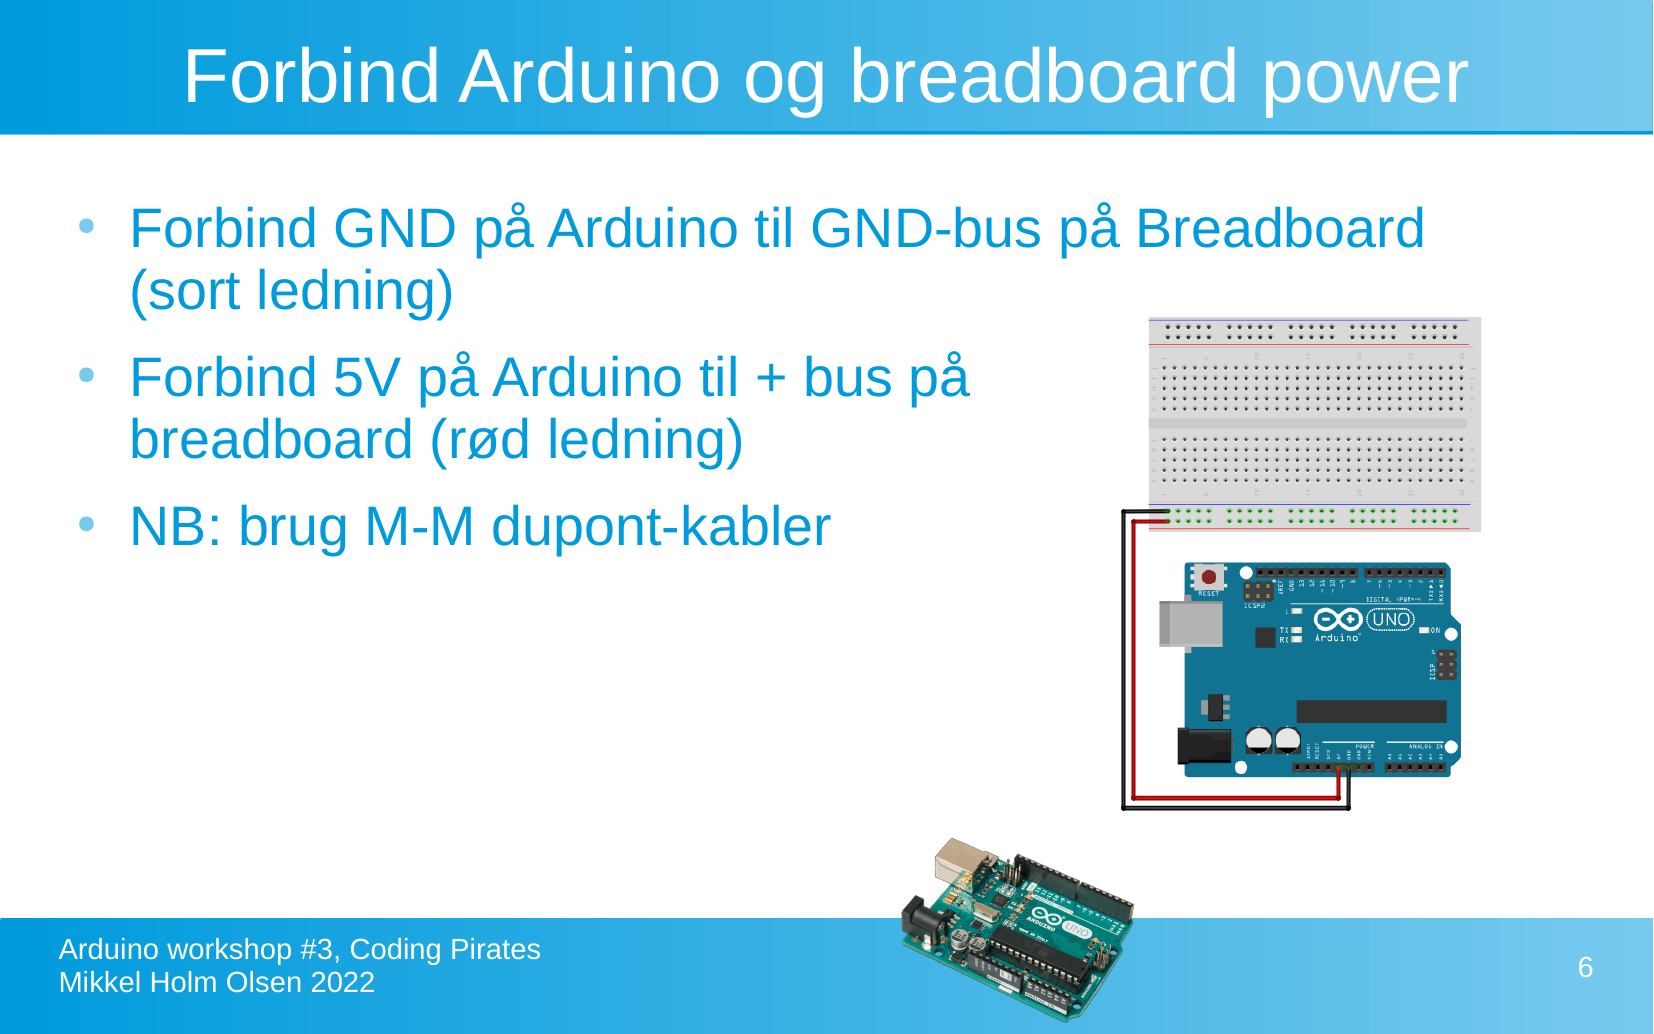

# Forbind Arduino og breadboard power
Forbind GND på Arduino til GND-bus på Breadboard
(sort ledning)
Forbind 5V på Arduino til + bus på
breadboard (rød ledning)
NB: brug M-M dupont-kabler
6